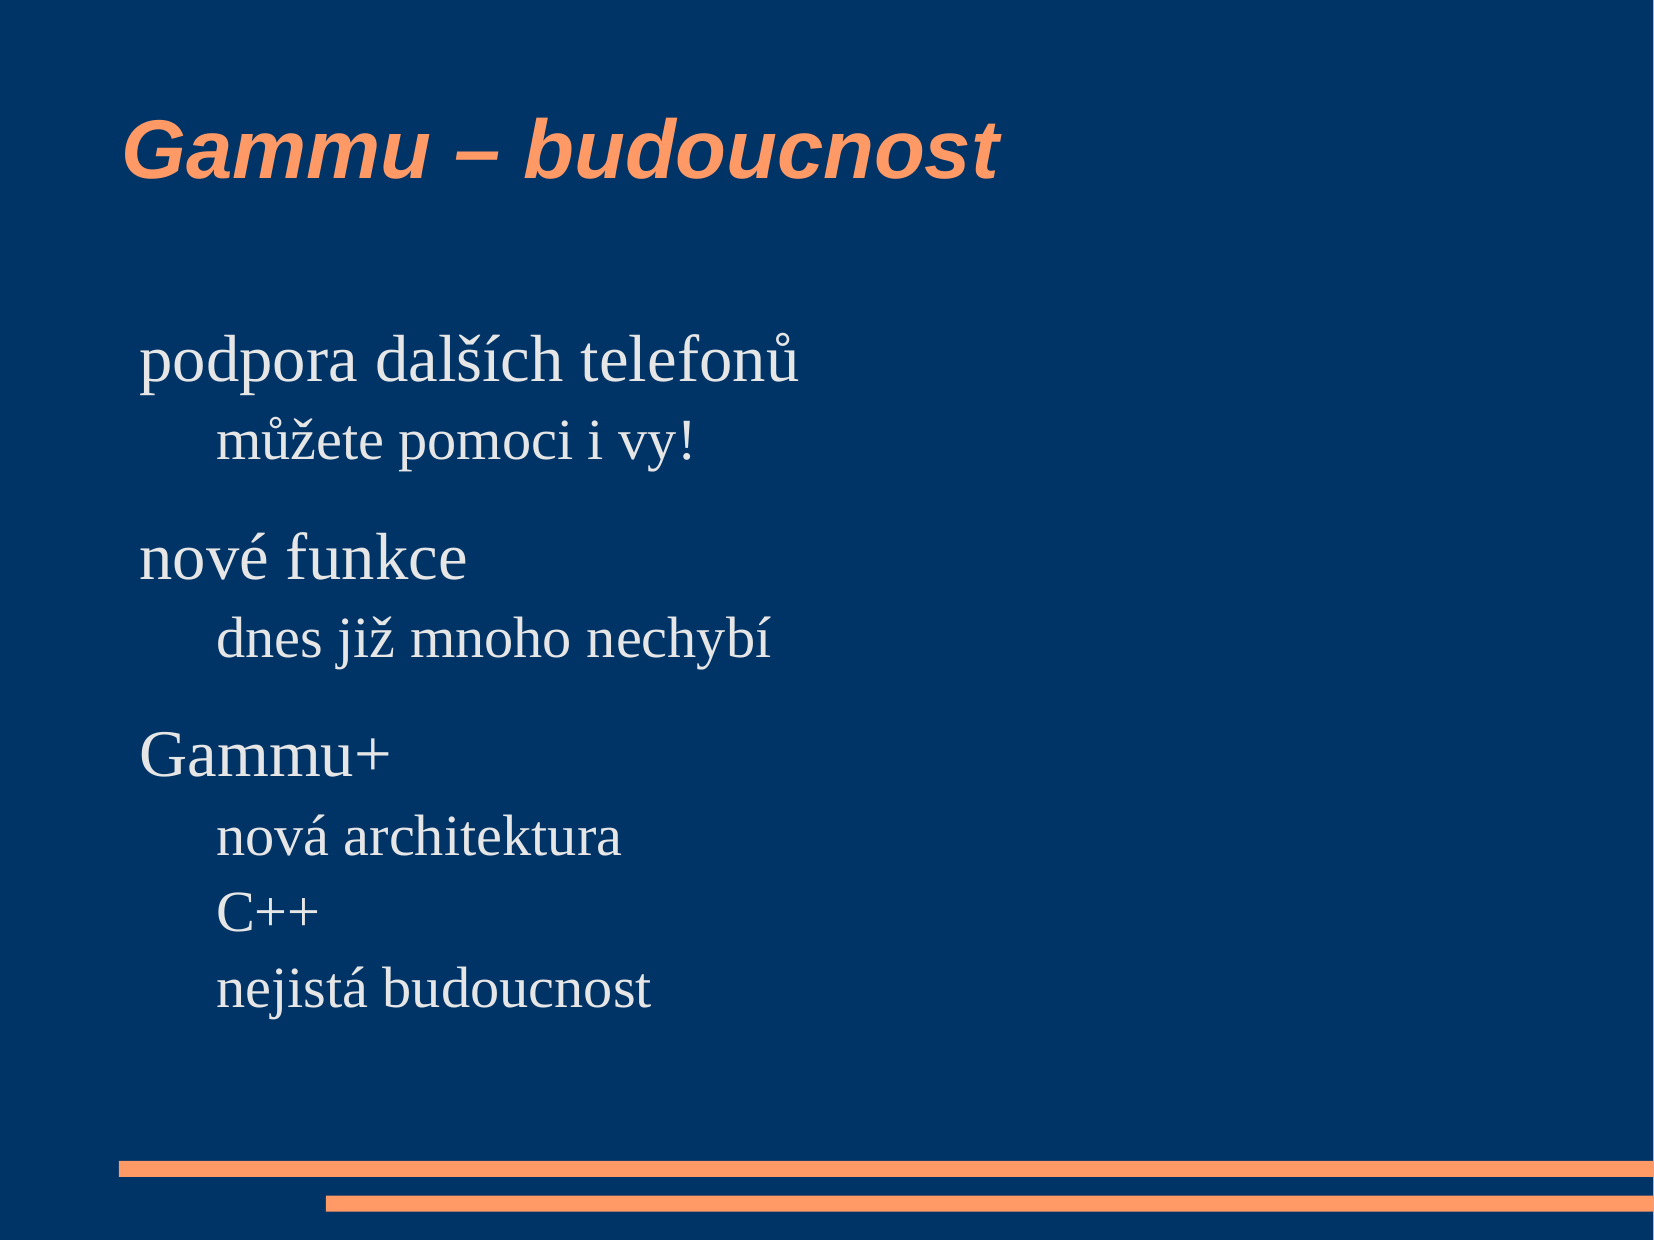

# Gammu – budoucnost
podpora dalších telefonů
můžete pomoci i vy!
nové funkce
dnes již mnoho nechybí
Gammu+
nová architektura
C++
nejistá budoucnost